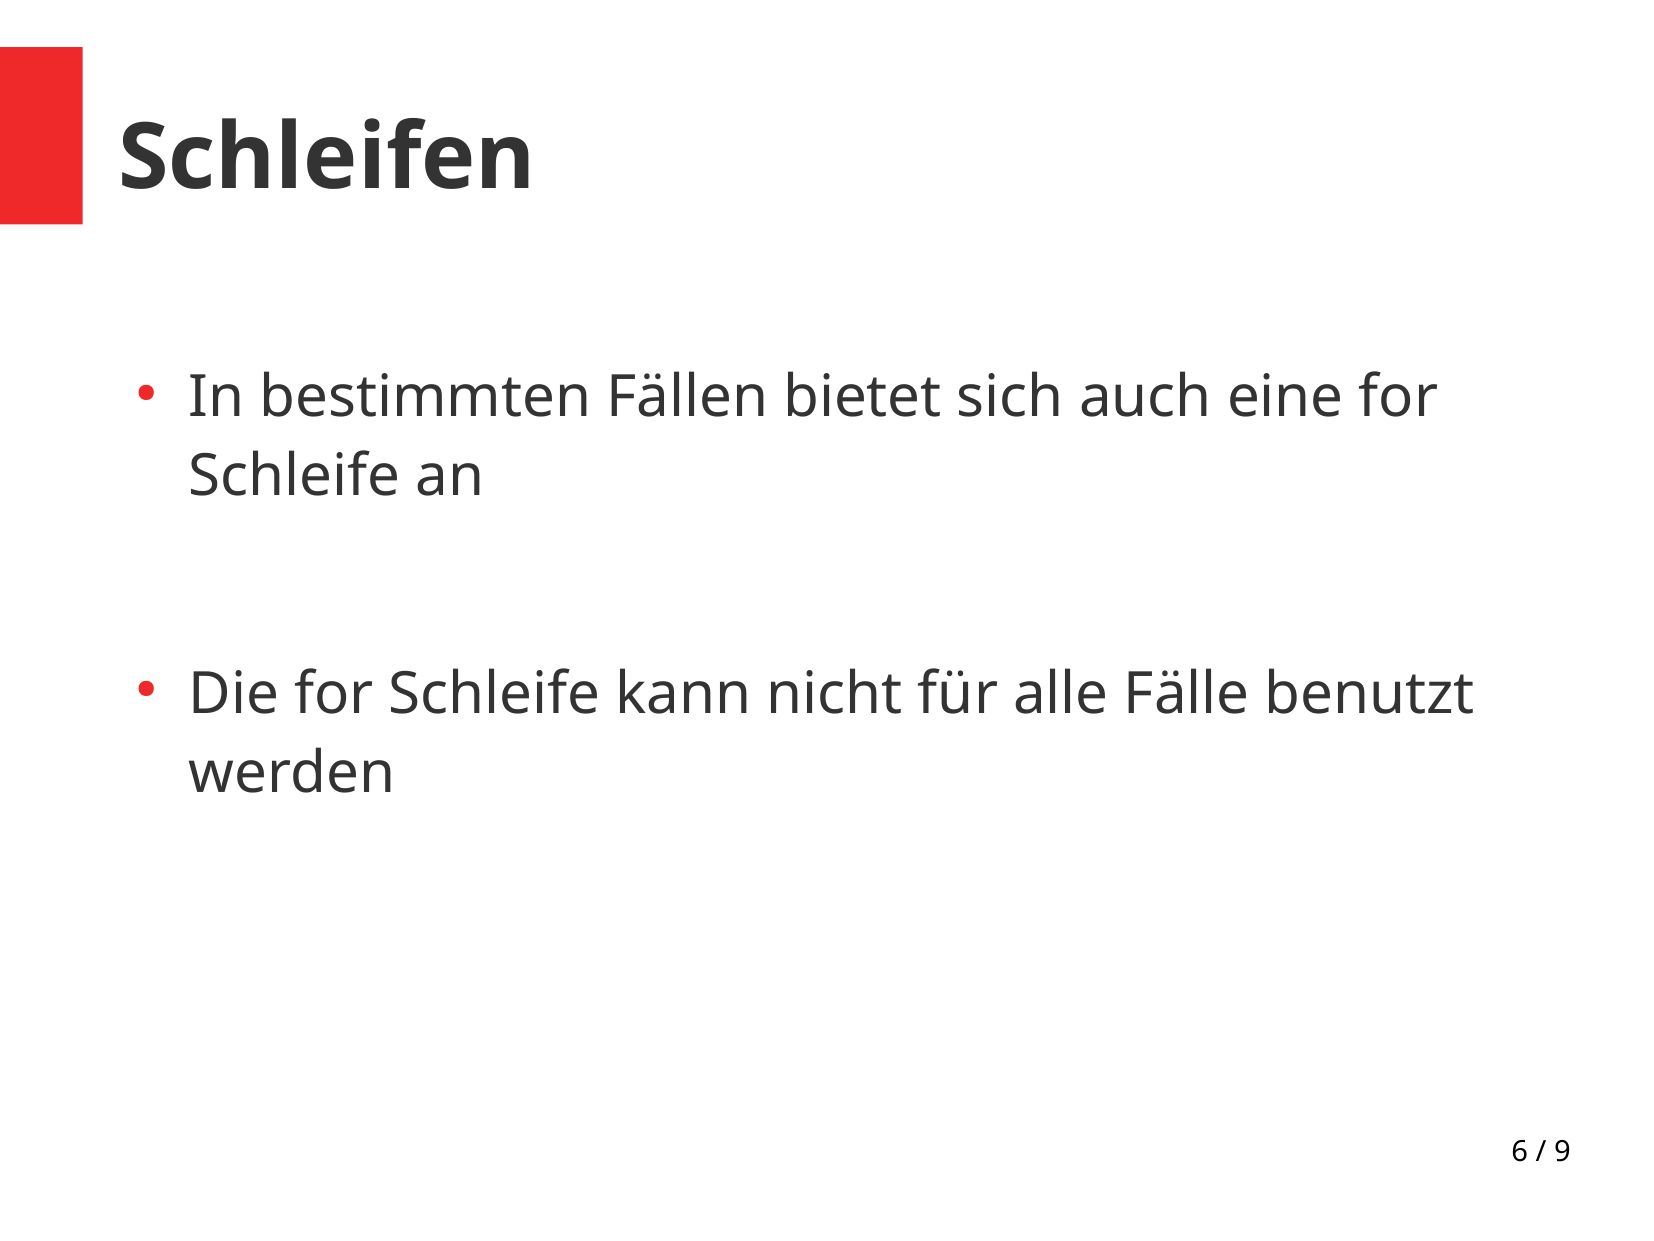

# Schleifen
In bestimmten Fällen bietet sich auch eine for Schleife an
Die for Schleife kann nicht für alle Fälle benutzt werden
6